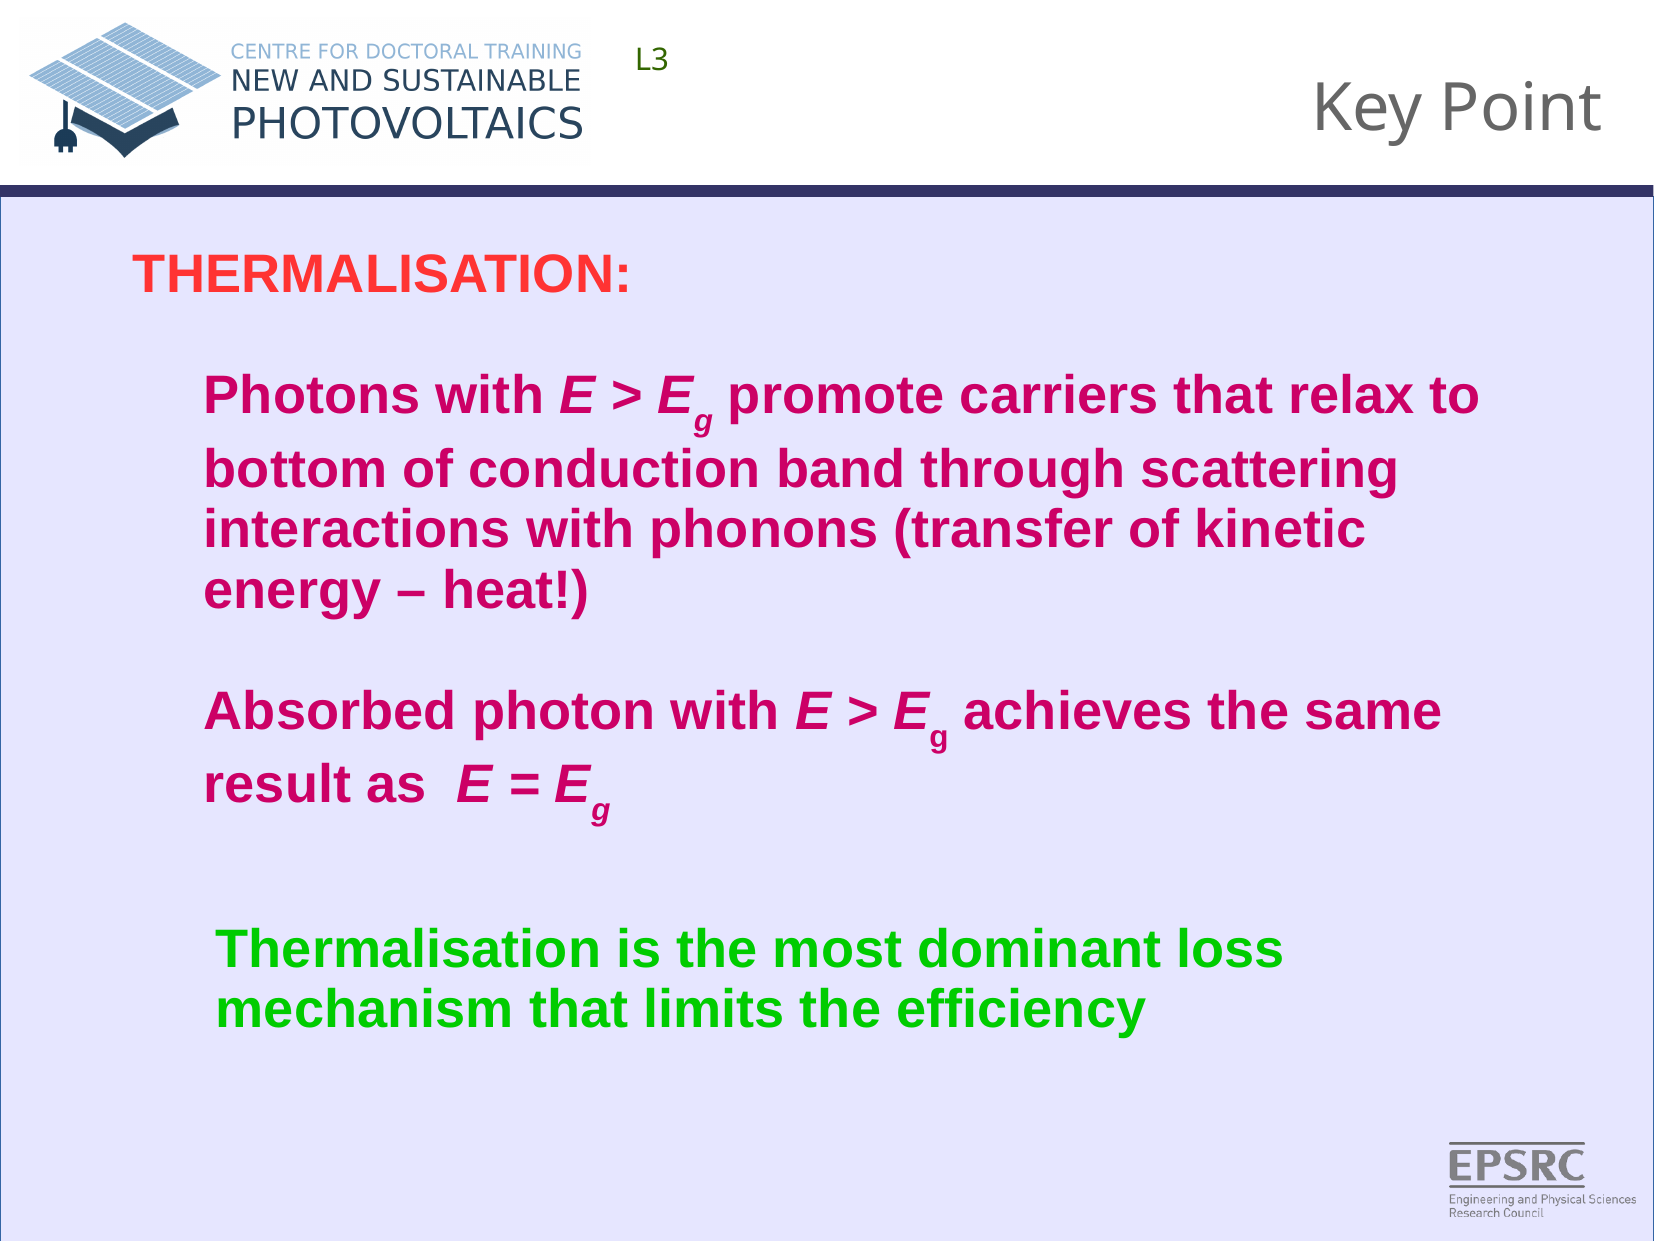

L3
Key Point
THERMALISATION:
Photons with E > Eg promote carriers that relax to bottom of conduction band through scattering interactions with phonons (transfer of kinetic energy – heat!)
Absorbed photon with E > Eg achieves the same result as E = Eg
Thermalisation is the most dominant loss mechanism that limits the efficiency